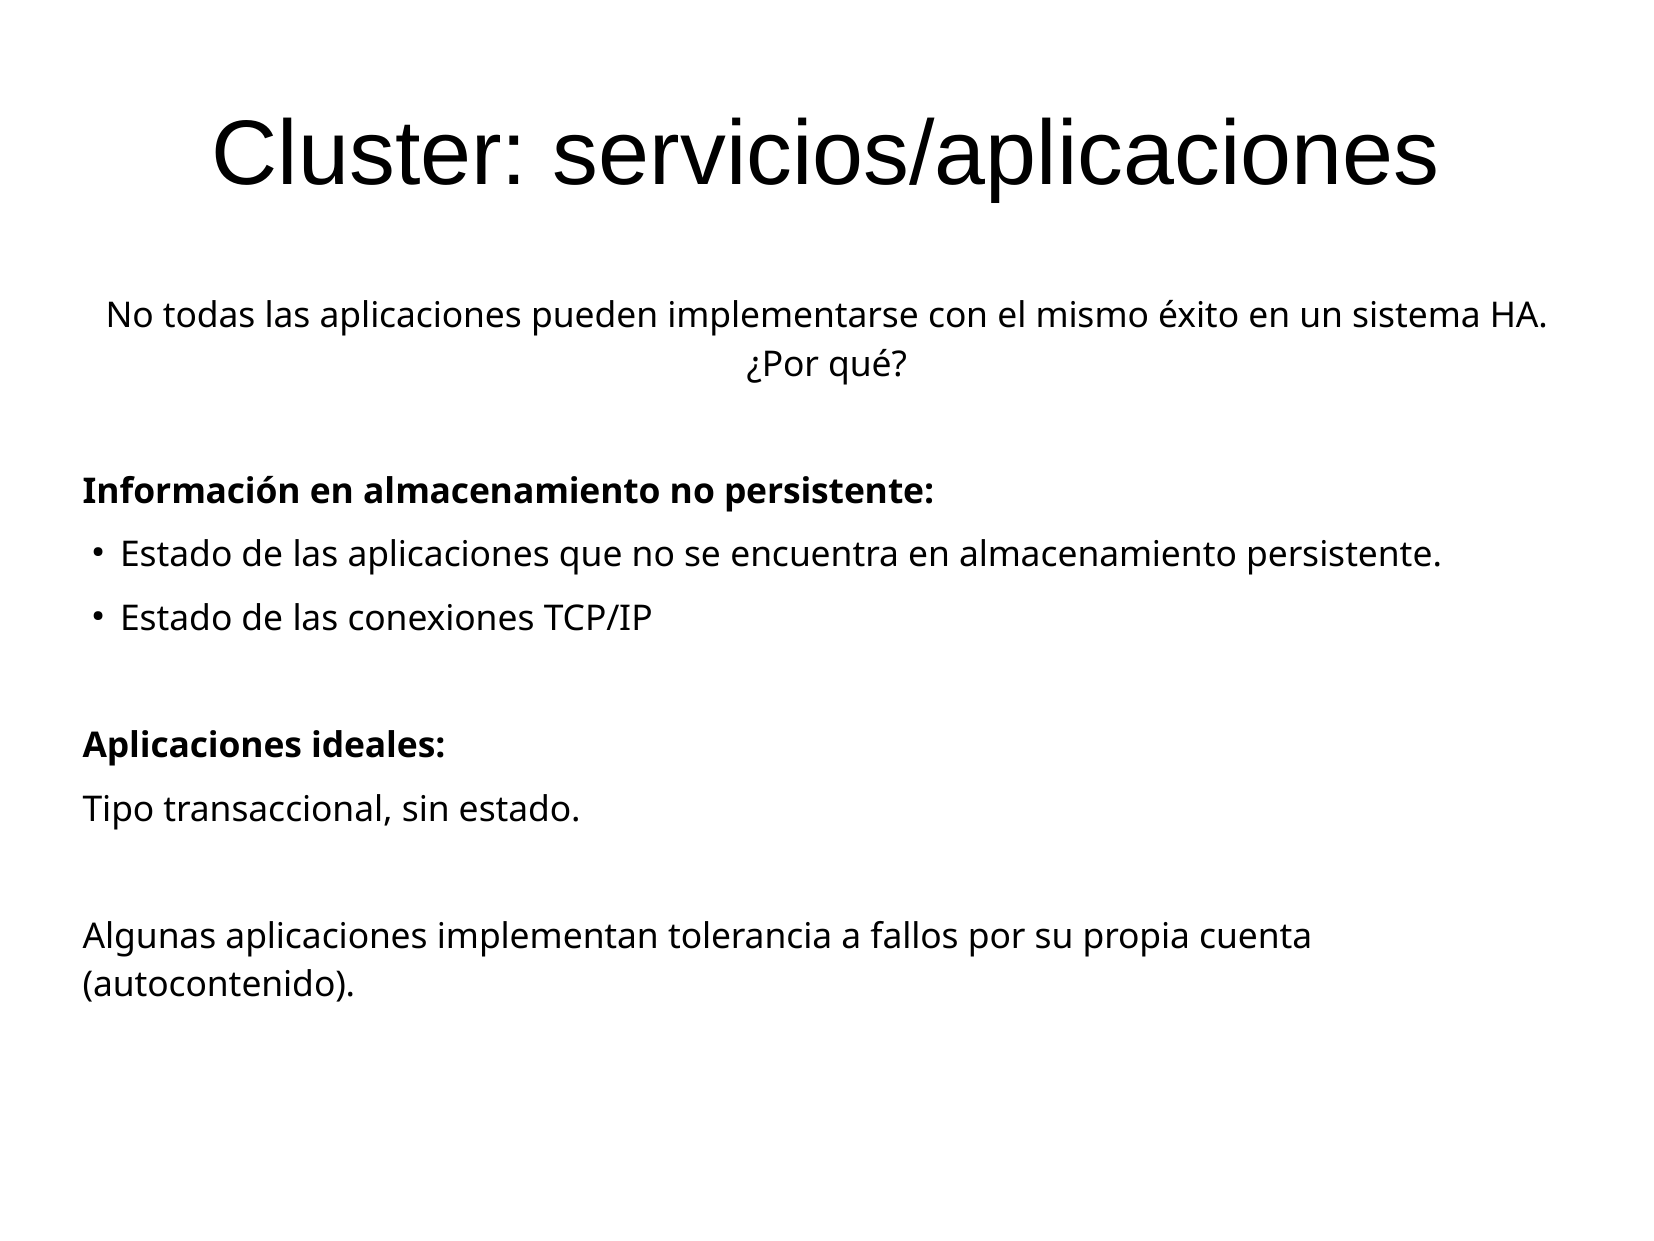

# Cluster: servicios/aplicaciones
No todas las aplicaciones pueden implementarse con el mismo éxito en un sistema HA. ¿Por qué?
Información en almacenamiento no persistente:
Estado de las aplicaciones que no se encuentra en almacenamiento persistente.
Estado de las conexiones TCP/IP
Aplicaciones ideales:
Tipo transaccional, sin estado.
Algunas aplicaciones implementan tolerancia a fallos por su propia cuenta (autocontenido).